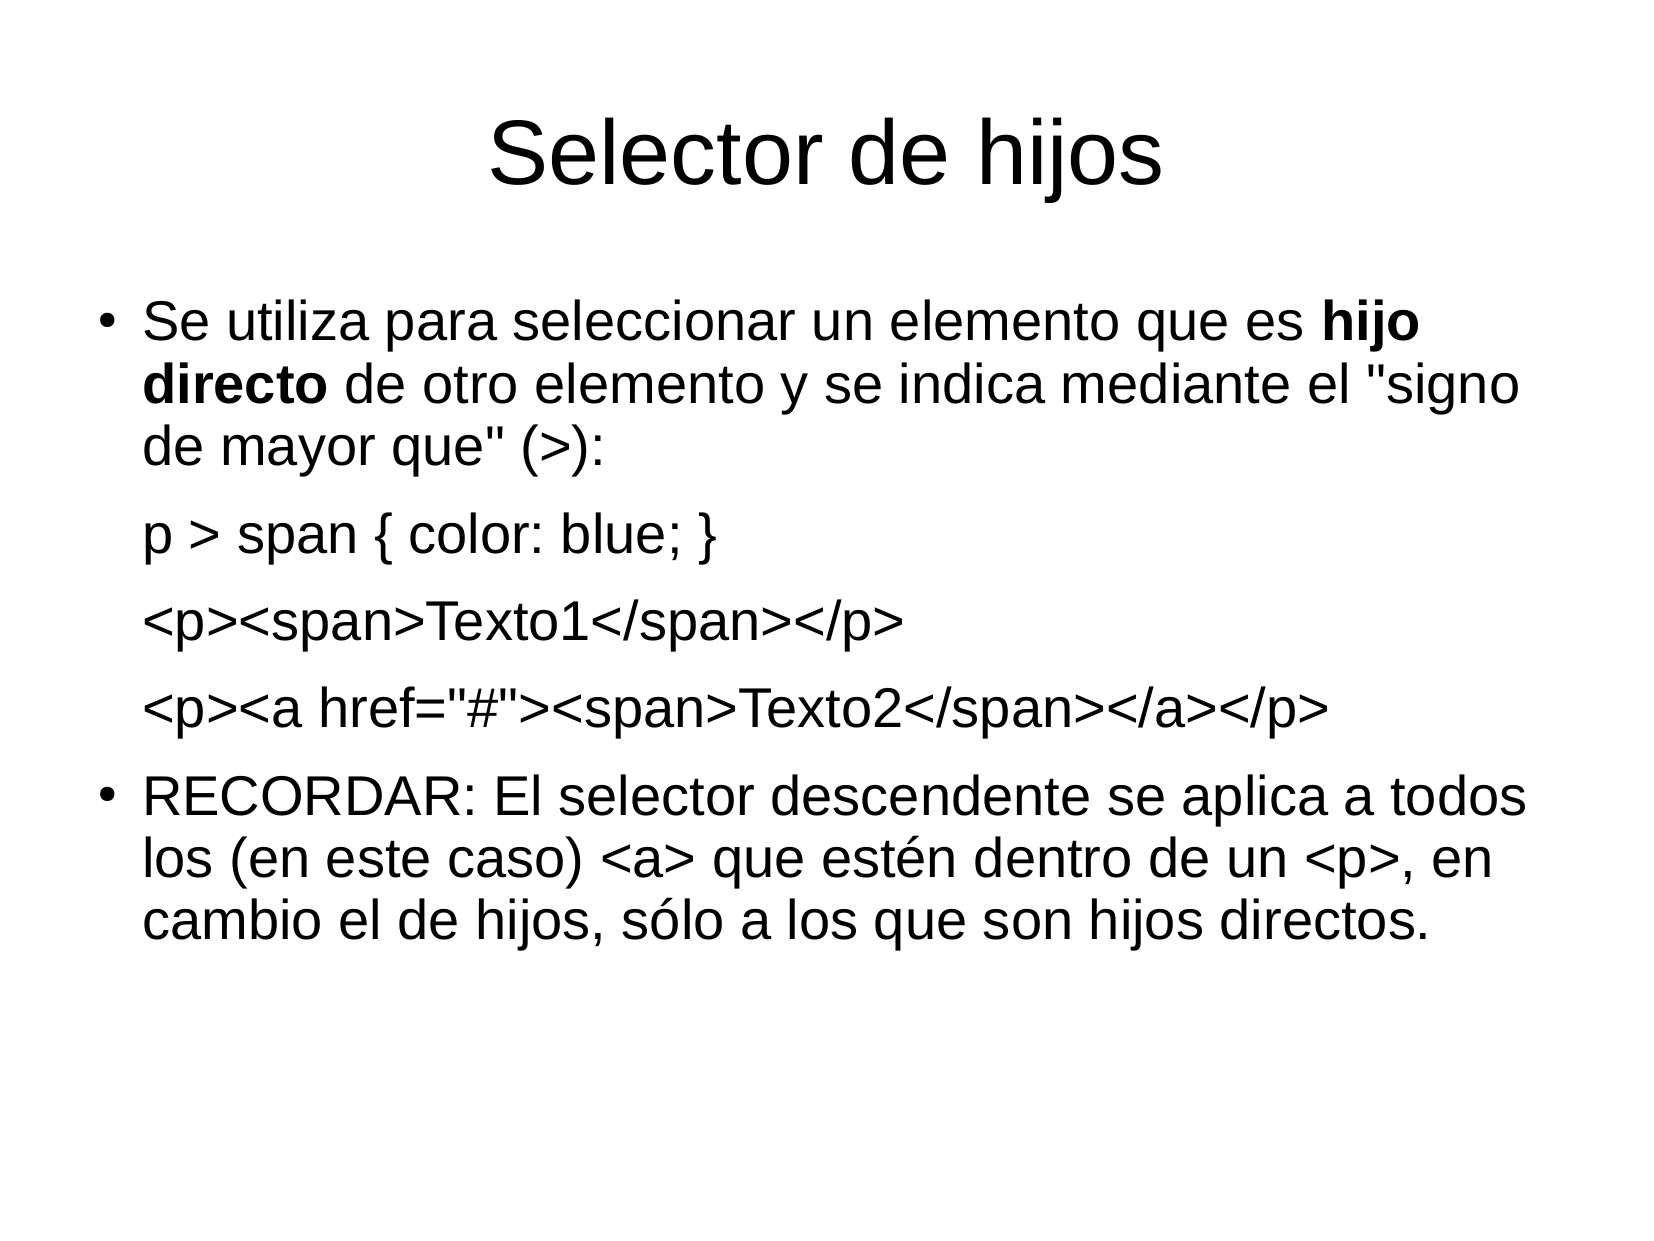

# Selector de hijos
Se utiliza para seleccionar un elemento que es hijo directo de otro elemento y se indica mediante el "signo de mayor que" (>):
p > span { color: blue; }
<p><span>Texto1</span></p>
<p><a href="#"><span>Texto2</span></a></p>
RECORDAR: El selector descendente se aplica a todos los (en este caso) <a> que estén dentro de un <p>, en cambio el de hijos, sólo a los que son hijos directos.